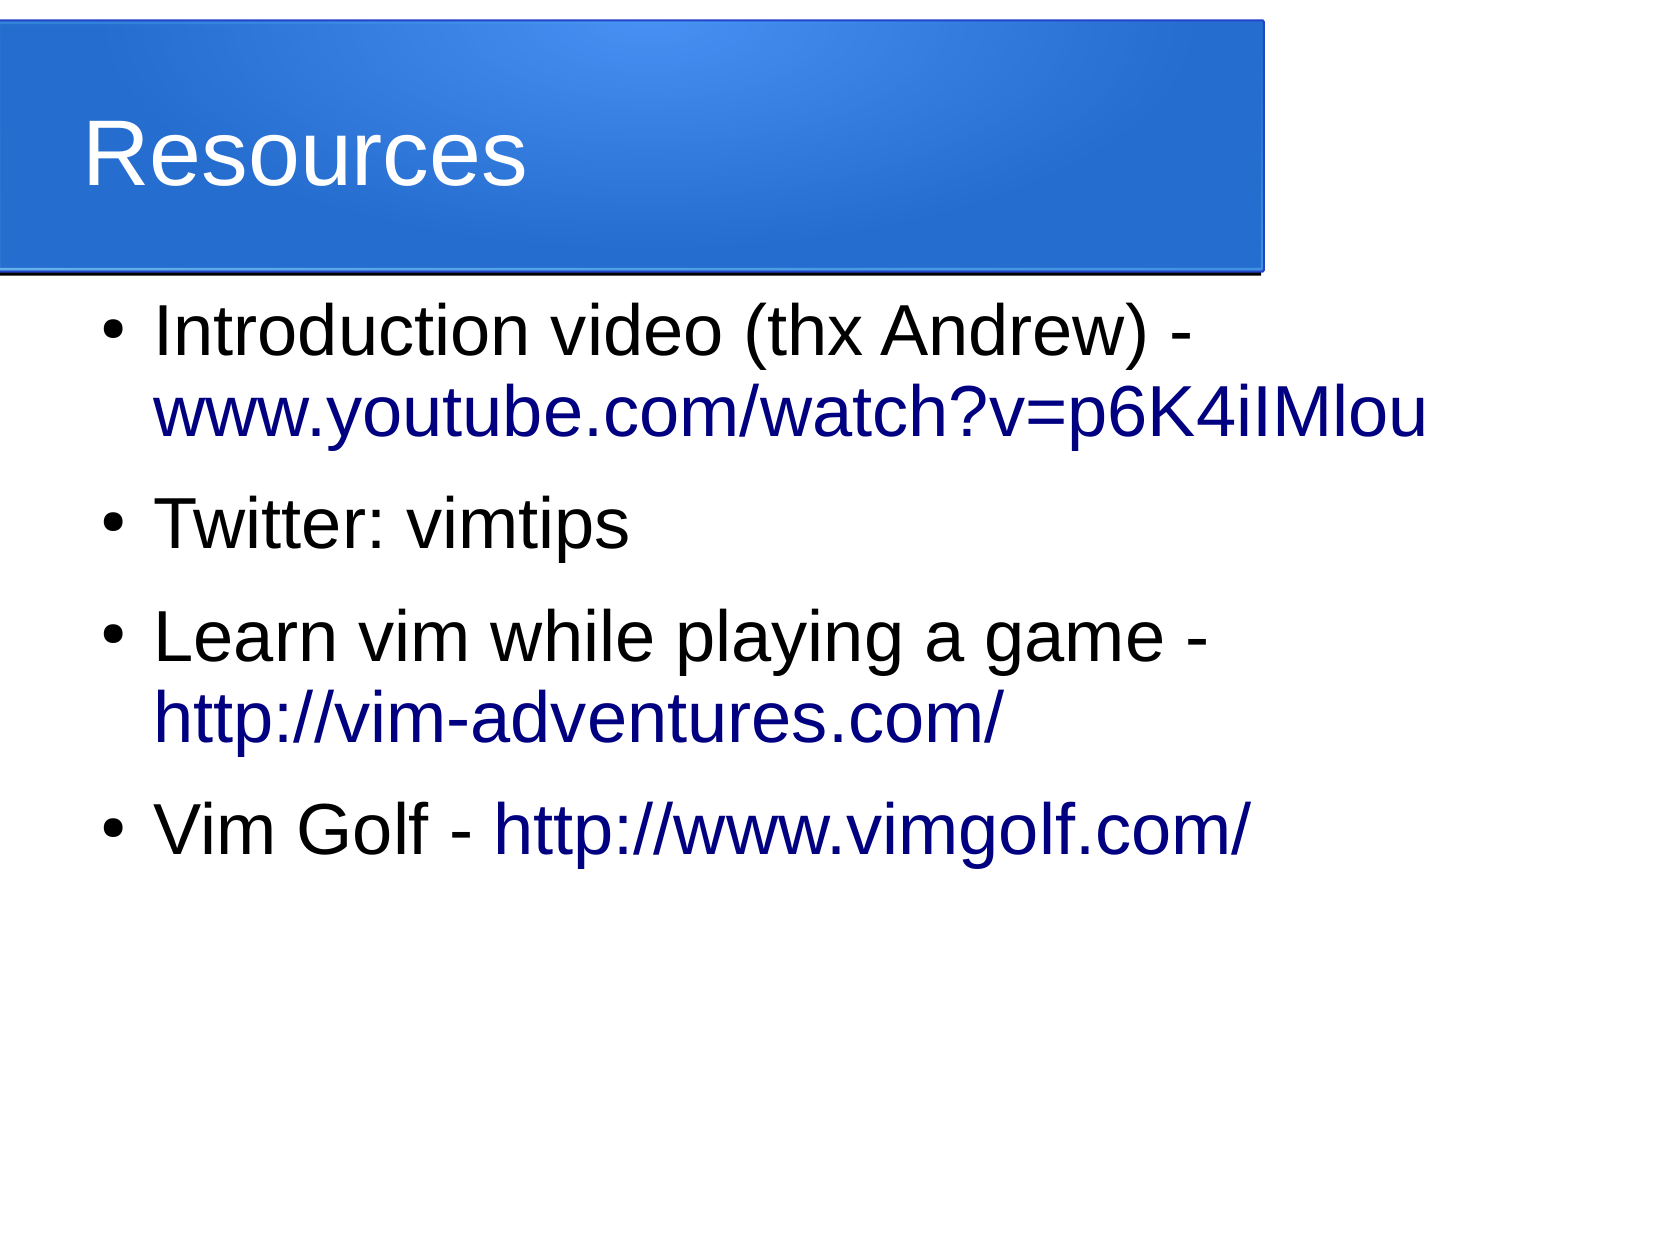

# Resources
Introduction video (thx Andrew) - www.youtube.com/watch?v=p6K4iIMlou
Twitter: vimtips
Learn vim while playing a game -http://vim-adventures.com/
Vim Golf - http://www.vimgolf.com/